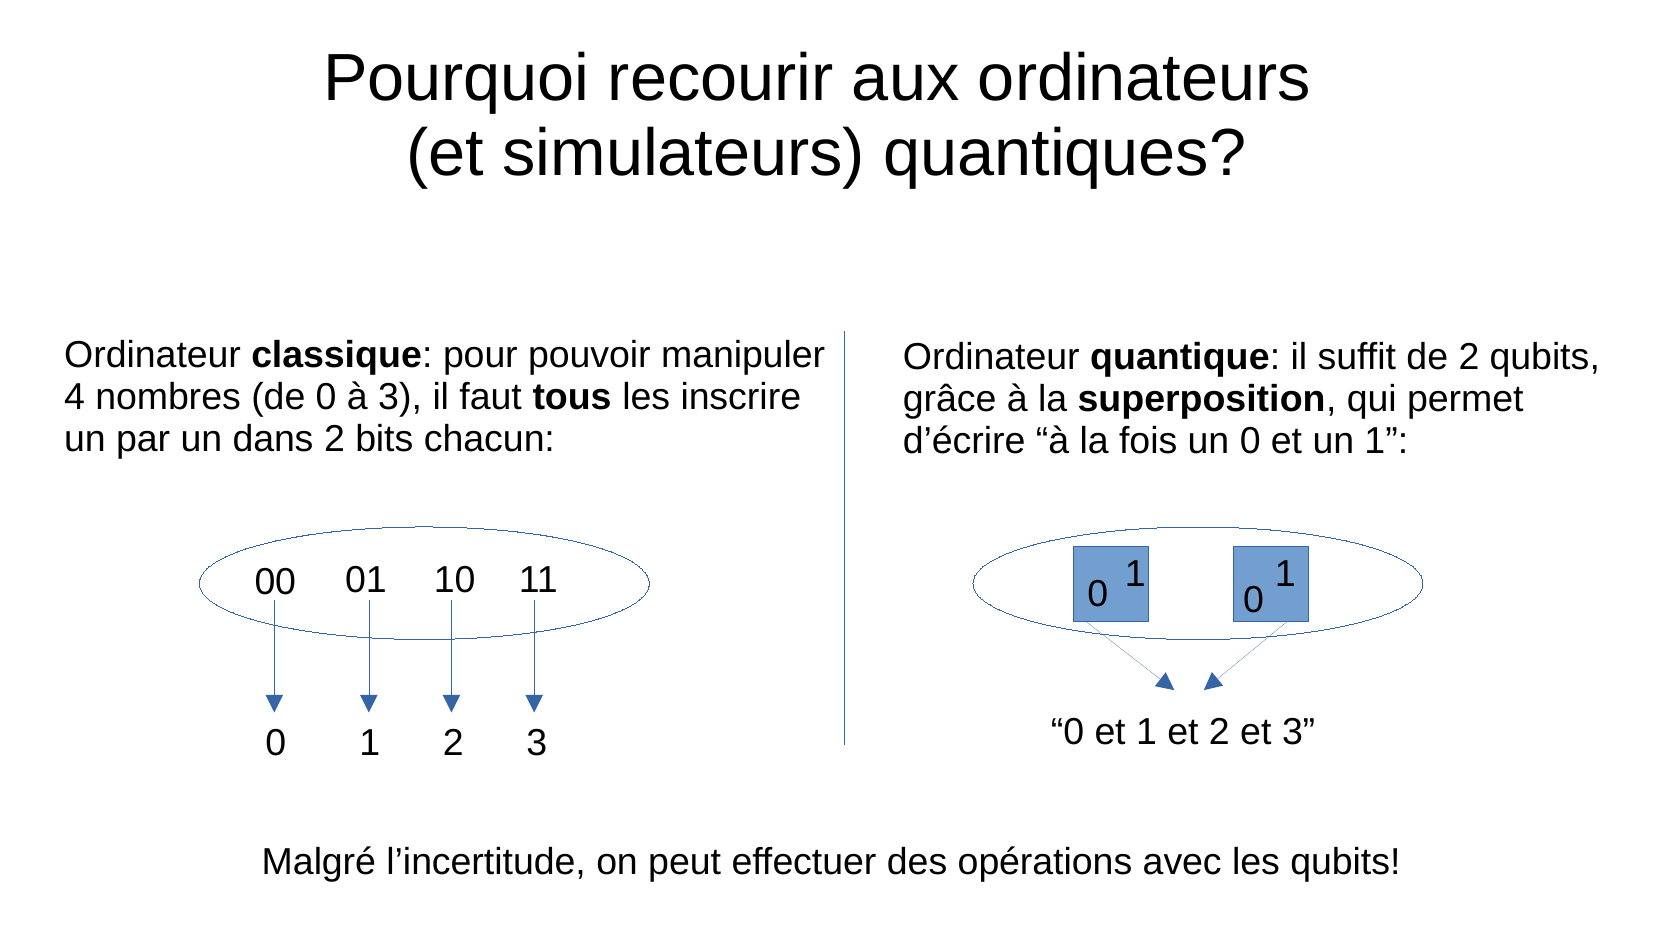

# Pourquoi recourir aux ordinateurs (et simulateurs) quantiques?
Ordinateur classique: pour pouvoir manipuler
4 nombres (de 0 à 3), il faut tous les inscrire
un par un dans 2 bits chacun:
Ordinateur quantique: il suffit de 2 qubits, grâce à la superposition, qui permet d’écrire “à la fois un 0 et un 1”:
1
1
01
10
11
00
0
0
“0 et 1 et 2 et 3”
0 1 2 3
Malgré l’incertitude, on peut effectuer des opérations avec les qubits!